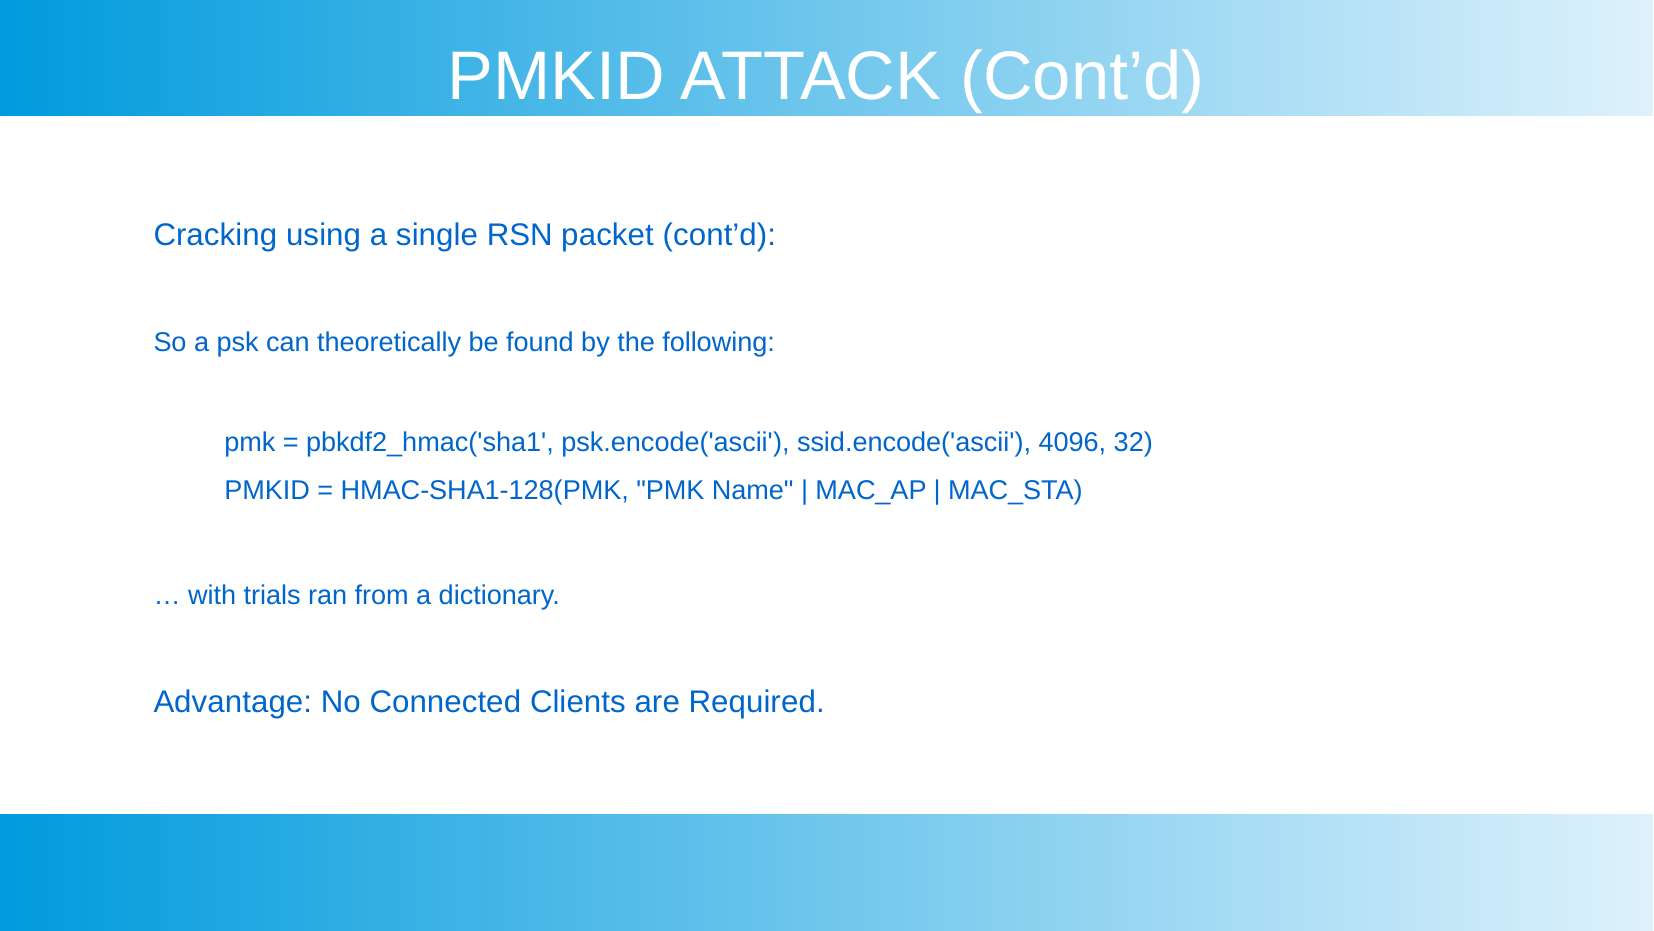

# PMKID ATTACK (Cont’d)
Cracking using a single RSN packet (cont’d):
So a psk can theoretically be found by the following:
pmk = pbkdf2_hmac('sha1', psk.encode('ascii'), ssid.encode('ascii'), 4096, 32)
PMKID = HMAC-SHA1-128(PMK, "PMK Name" | MAC_AP | MAC_STA)
… with trials ran from a dictionary.
Advantage: No Connected Clients are Required.